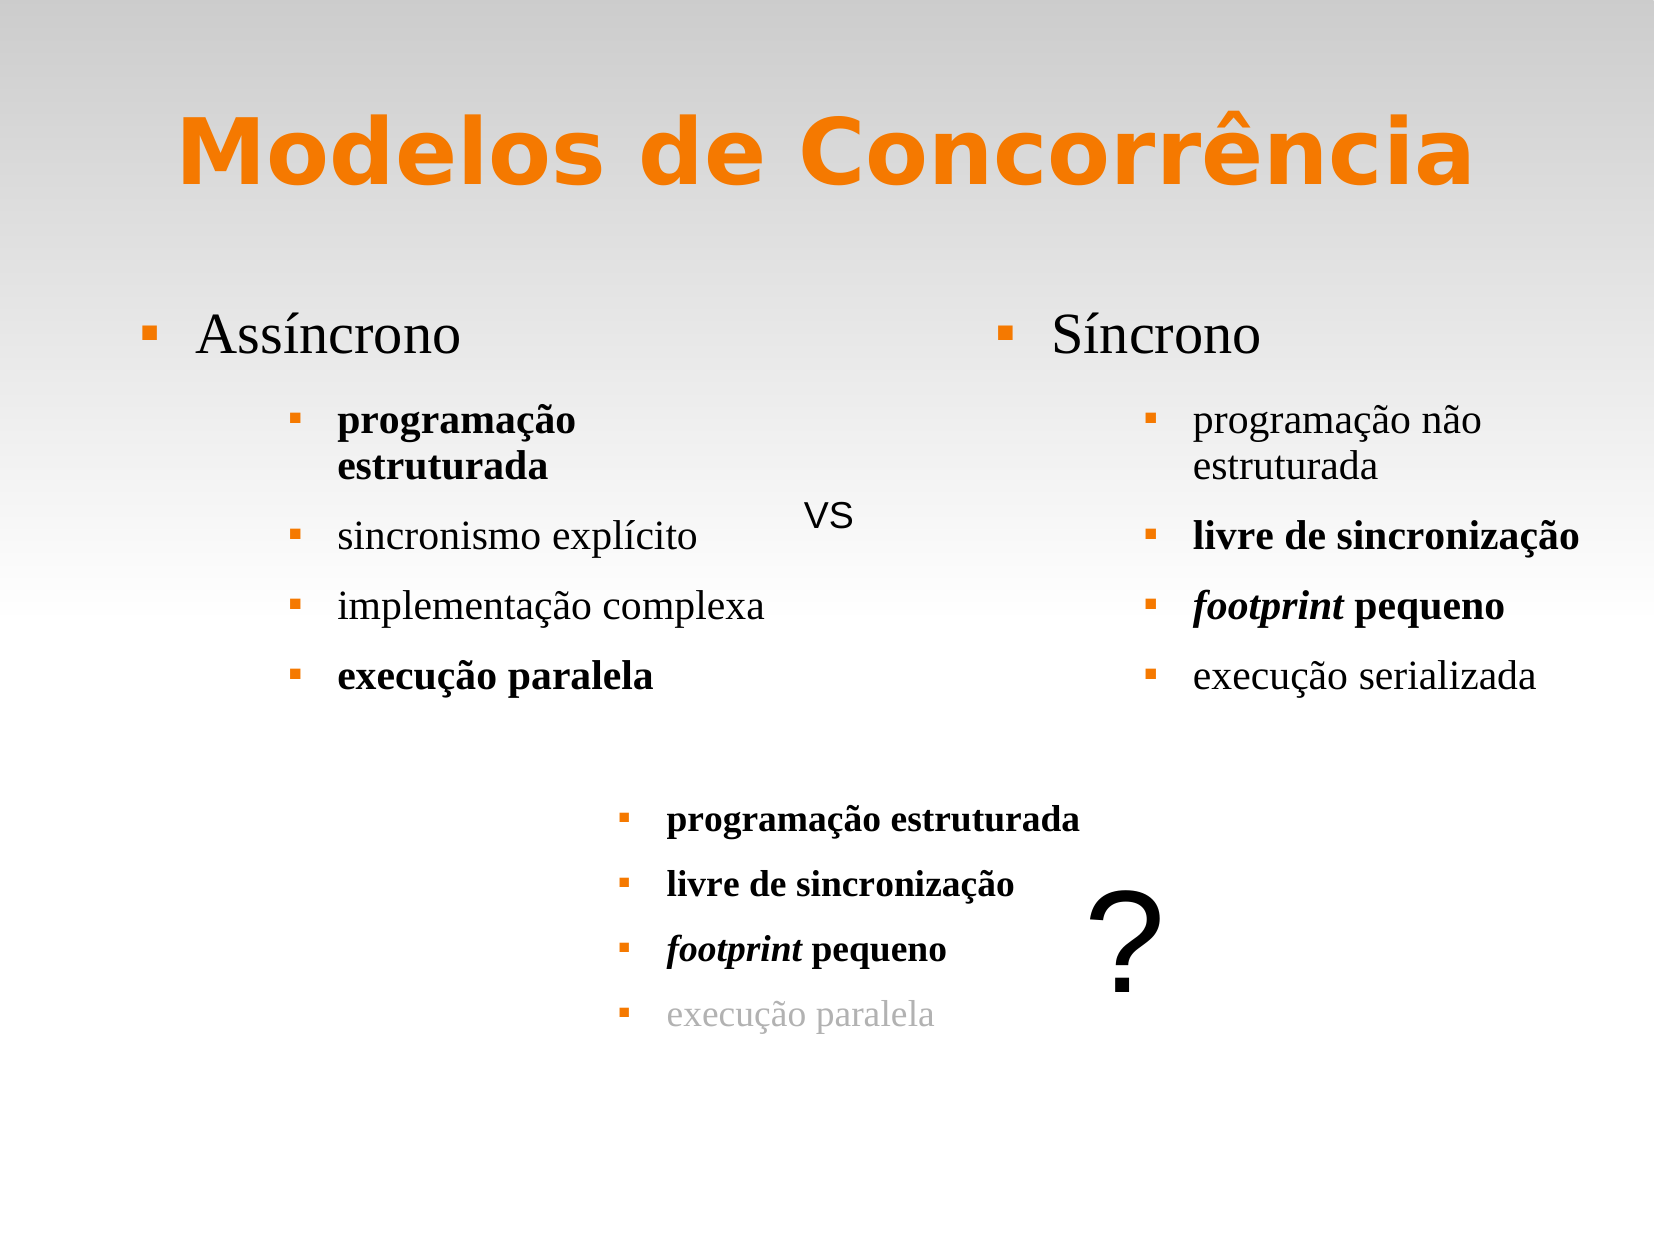

# Modelos de Concorrência
Assíncrono
programação estruturada
sincronismo explícito
implementação complexa
execução paralela
Síncrono
programação não estruturada
livre de sincronização
footprint pequeno
execução serializada
VS
programação estruturada
livre de sincronização
footprint pequeno
execução paralela
?